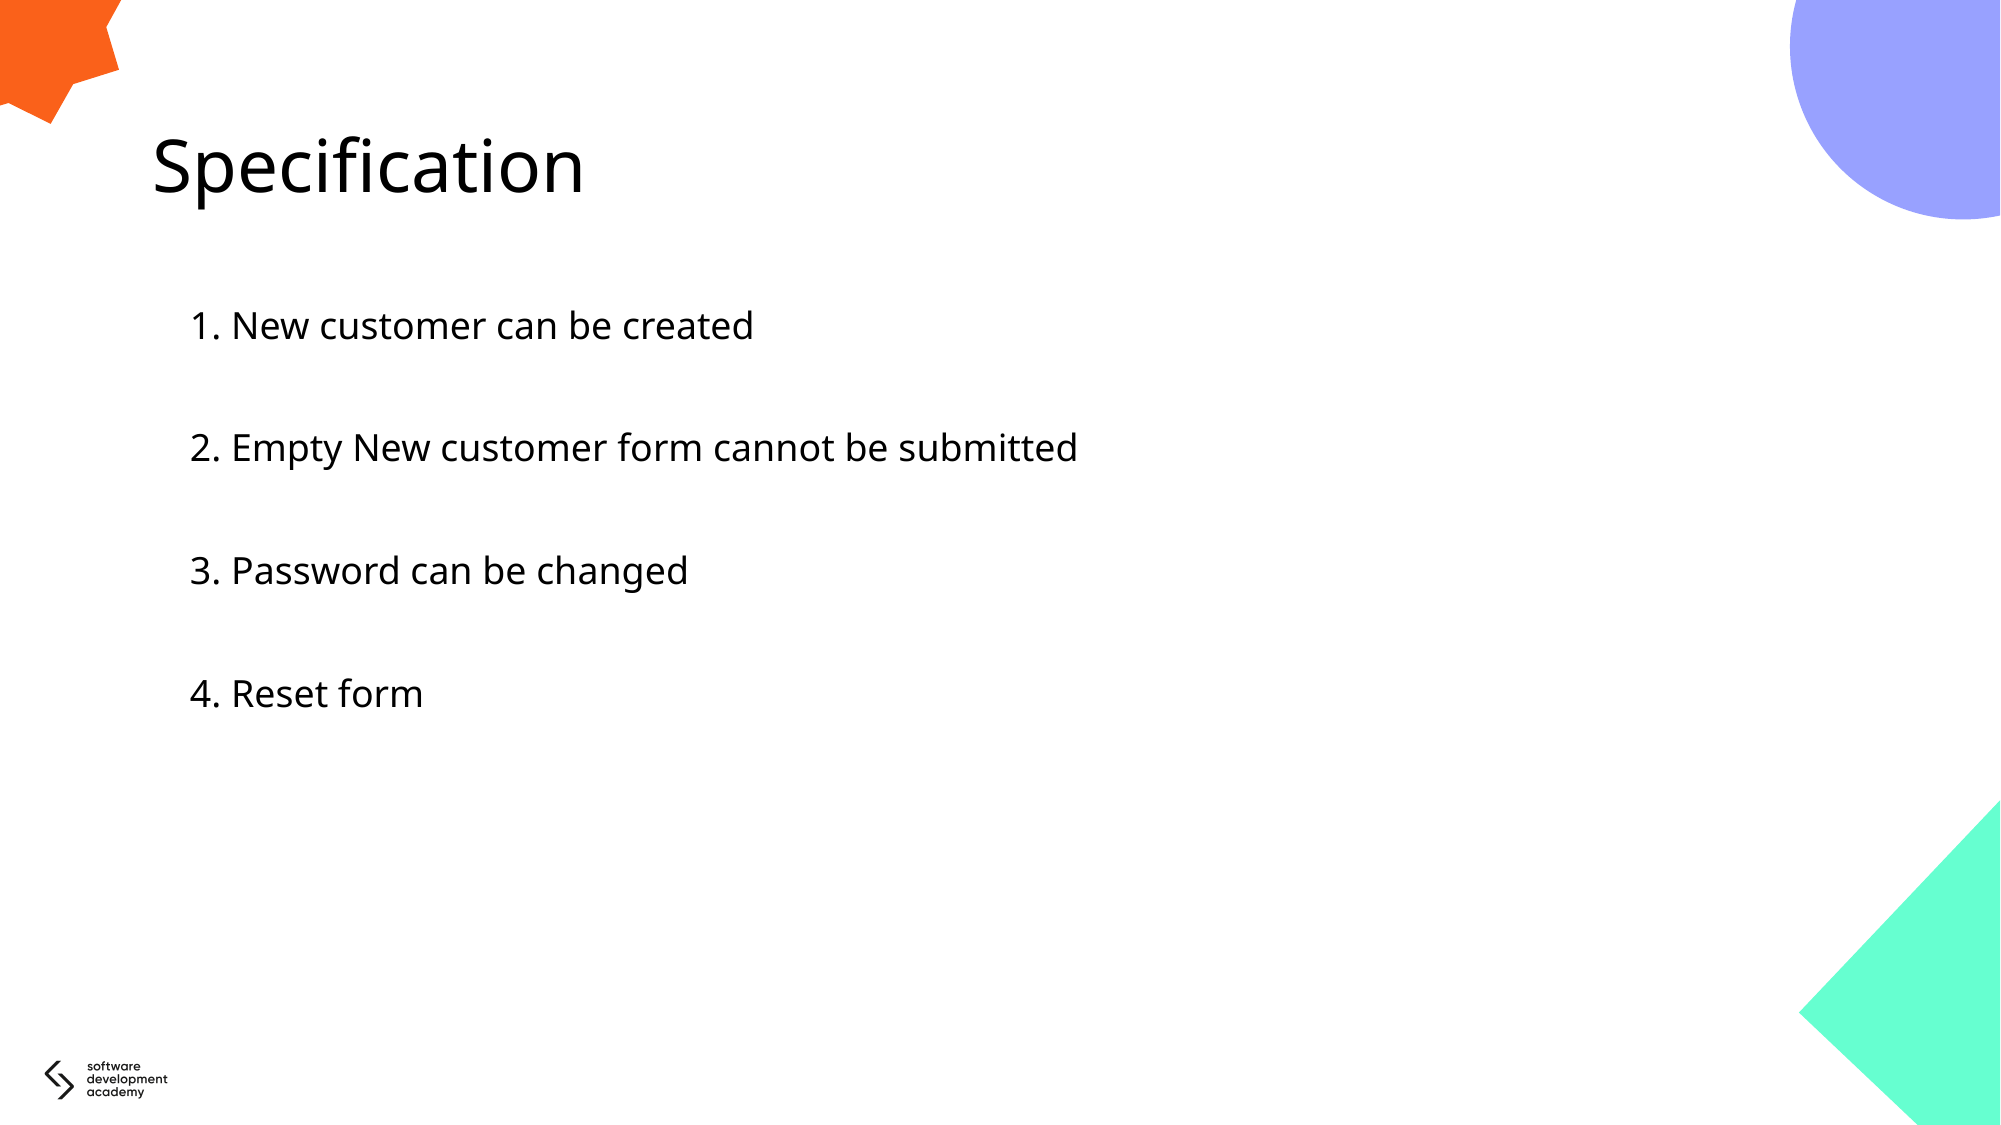

# Specification
1. New customer can be created
2. Empty New customer form cannot be submitted
3. Password can be changed
4. Reset form